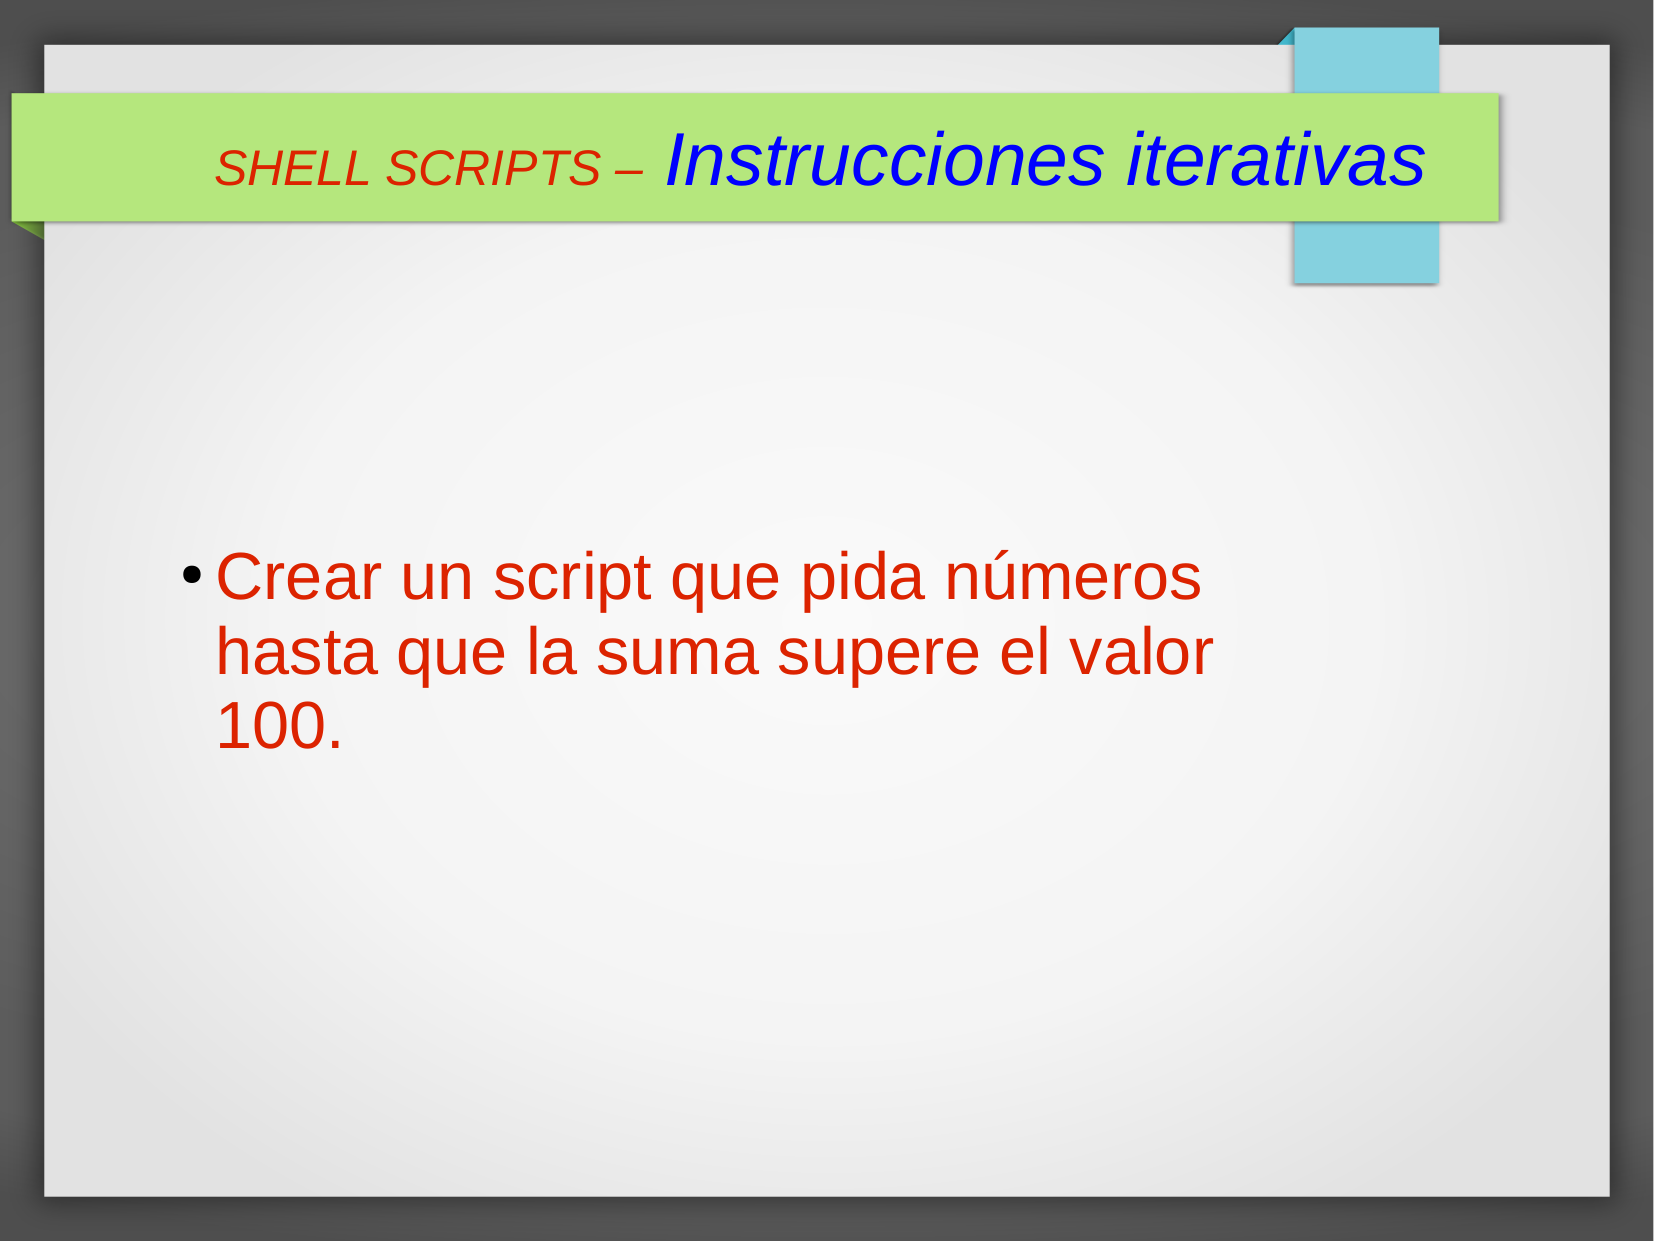

# SHELL SCRIPTS – Instrucciones iterativas
Crear un script que pida números hasta que la suma supere el valor 100.